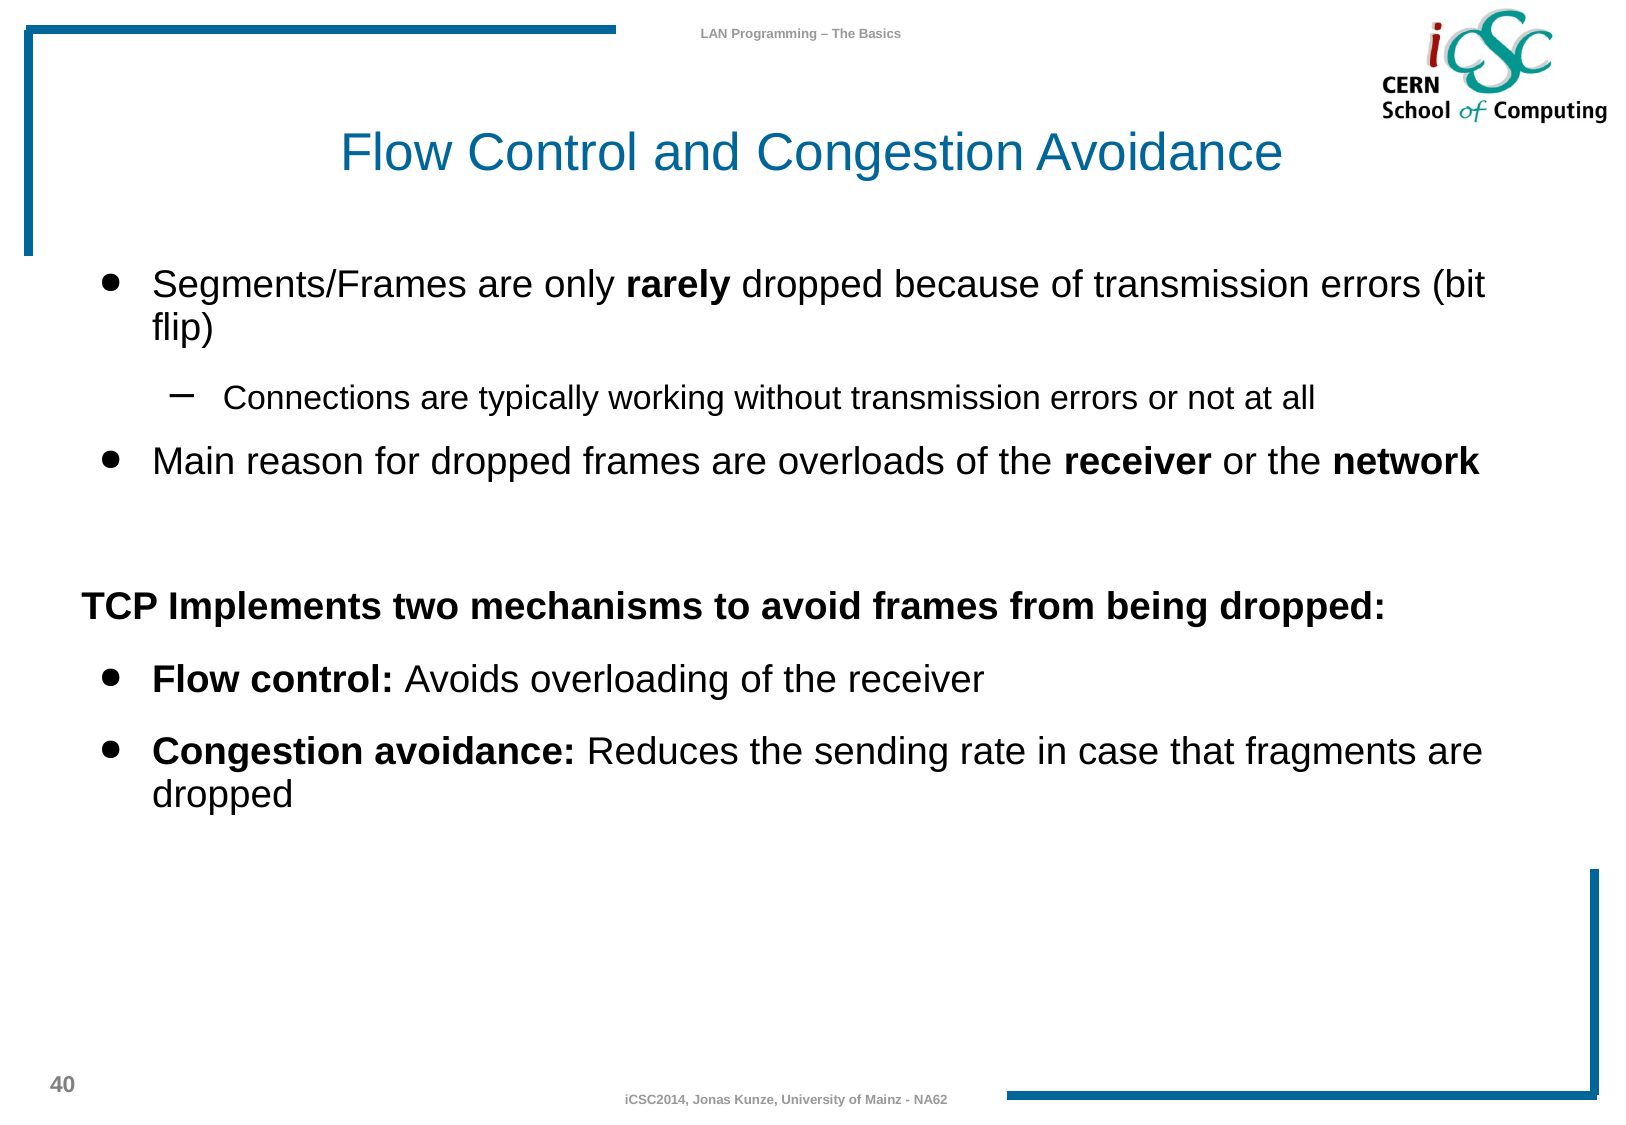

# Flow Control and Congestion Avoidance
Segments/Frames are only rarely dropped because of transmission errors (bit flip)
Connections are typically working without transmission errors or not at all
Main reason for dropped frames are overloads of the receiver or the network
TCP Implements two mechanisms to avoid frames from being dropped:
Flow control: Avoids overloading of the receiver
Congestion avoidance: Reduces the sending rate in case that fragments are dropped